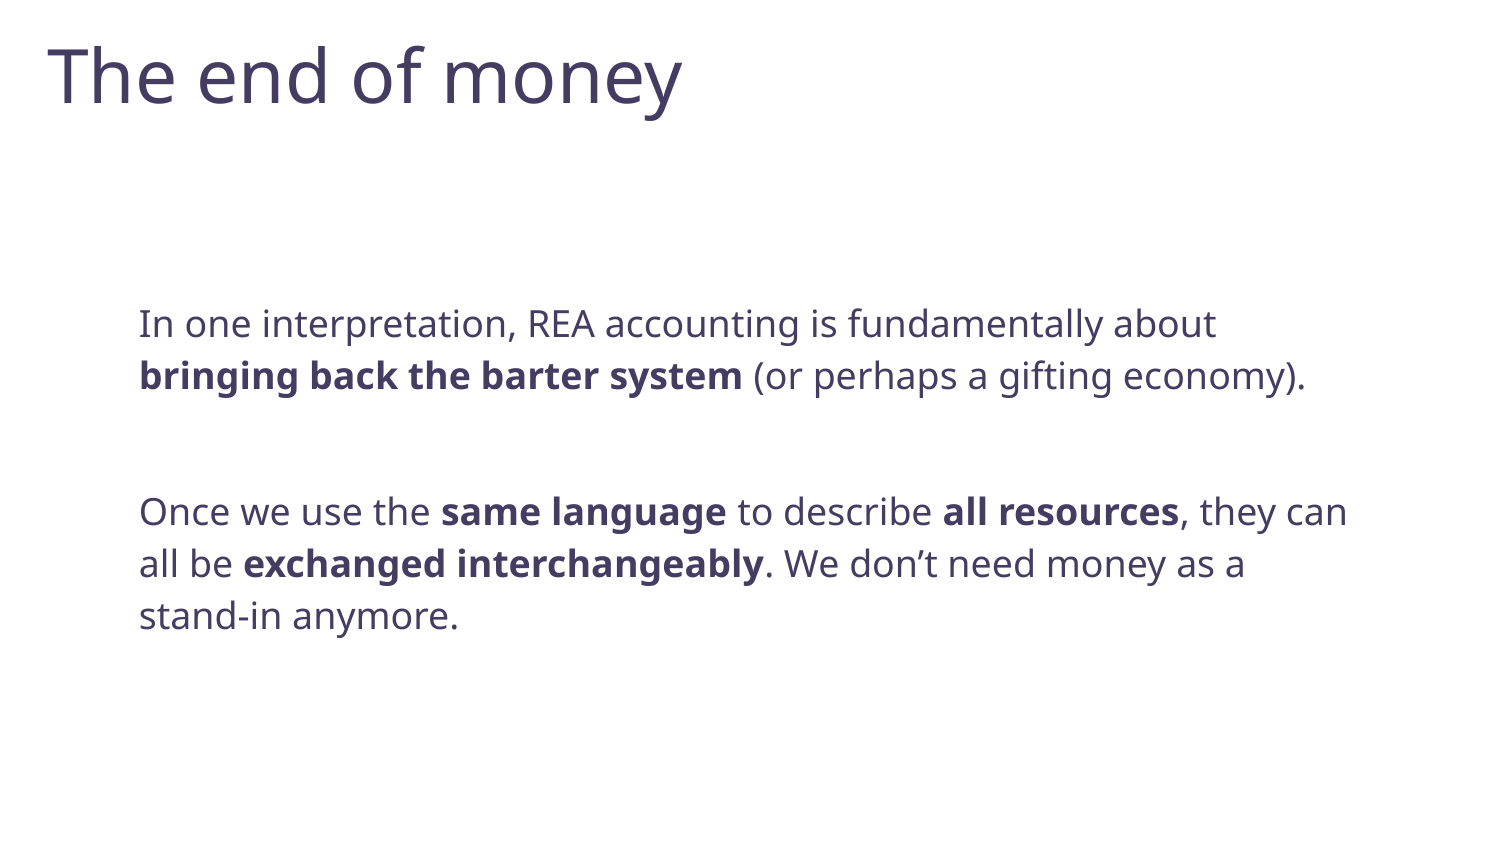

The end of money
# In one interpretation, REA accounting is fundamentally about bringing back the barter system (or perhaps a gifting economy).
Once we use the same language to describe all resources, they can all be exchanged interchangeably. We don’t need money as a stand-in anymore.